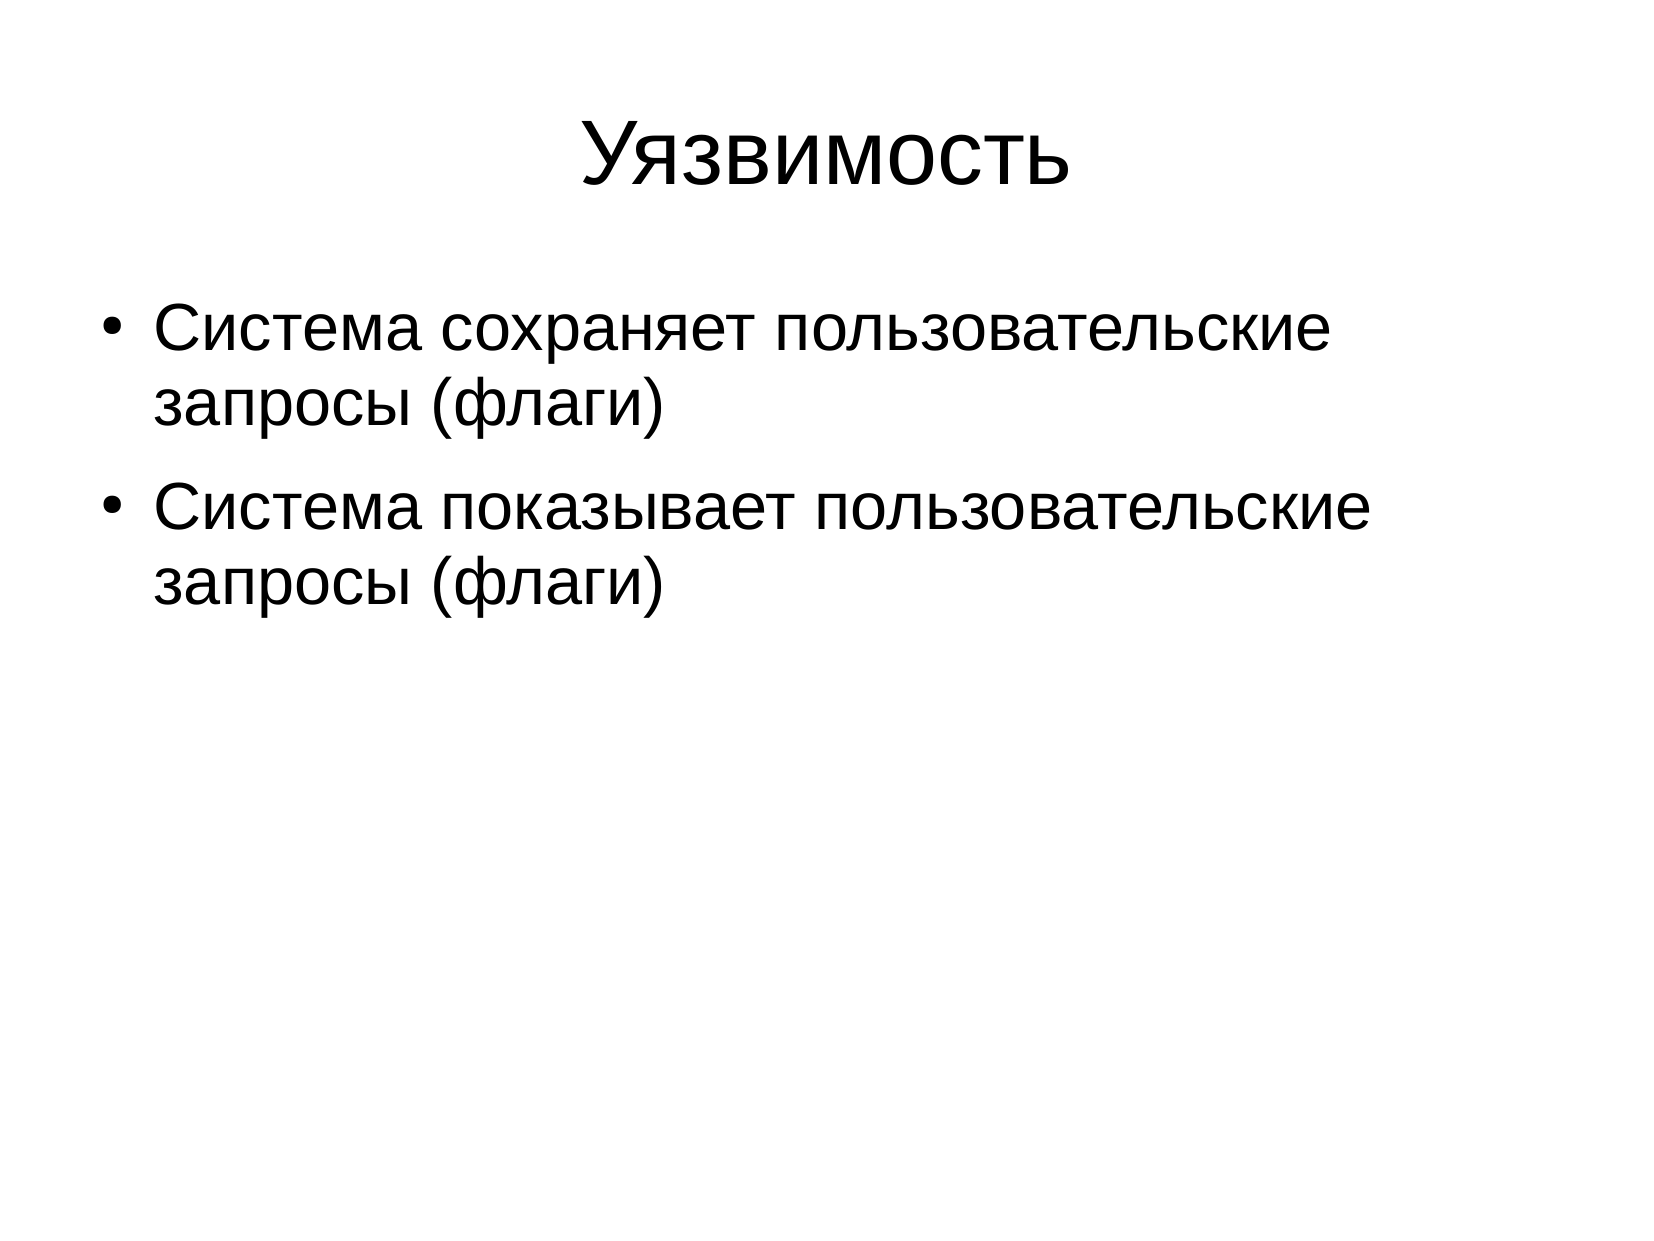

# Уязвимость
Система сохраняет пользовательские запросы (флаги)
Система показывает пользовательские запросы (флаги)